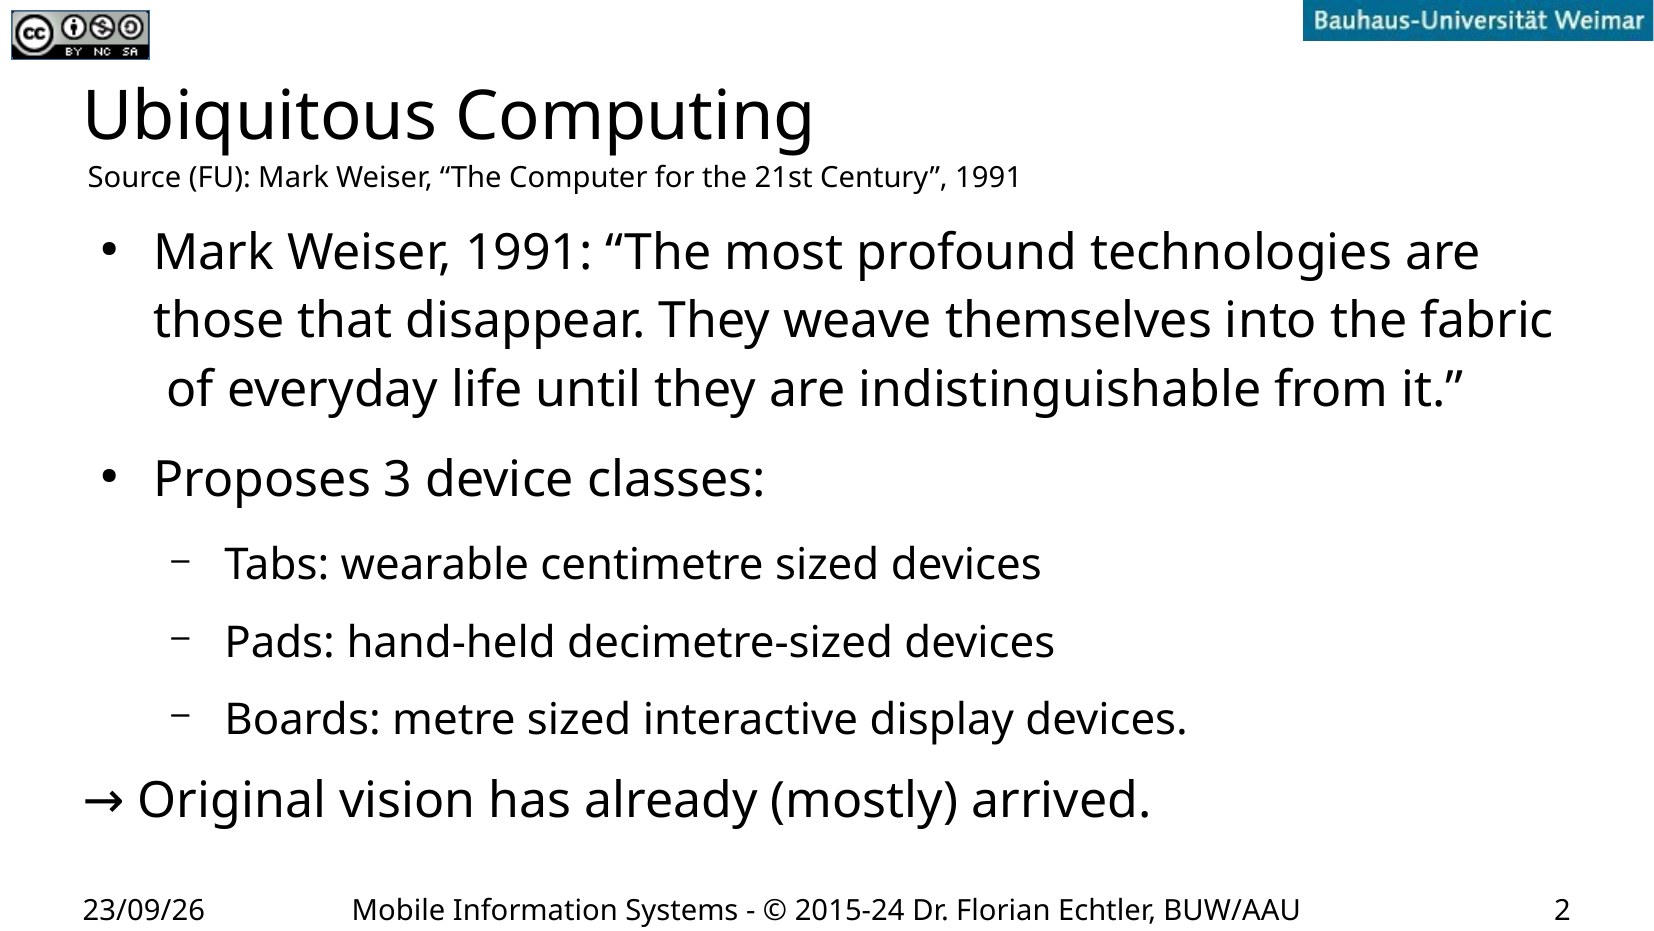

# Ubiquitous Computing
Source (FU): Mark Weiser, “The Computer for the 21st Century”, 1991
Mark Weiser, 1991: “The most profound technologies are those that disappear. They weave themselves into the fabric of everyday life until they are indistinguishable from it.”
Proposes 3 device classes:
Tabs: wearable centimetre sized devices
Pads: hand-held decimetre-sized devices
Boards: metre sized interactive display devices.
→ Original vision has already (mostly) arrived.
Mobile Information Systems - © 2015-24 Dr. Florian Echtler, BUW/AAU
2